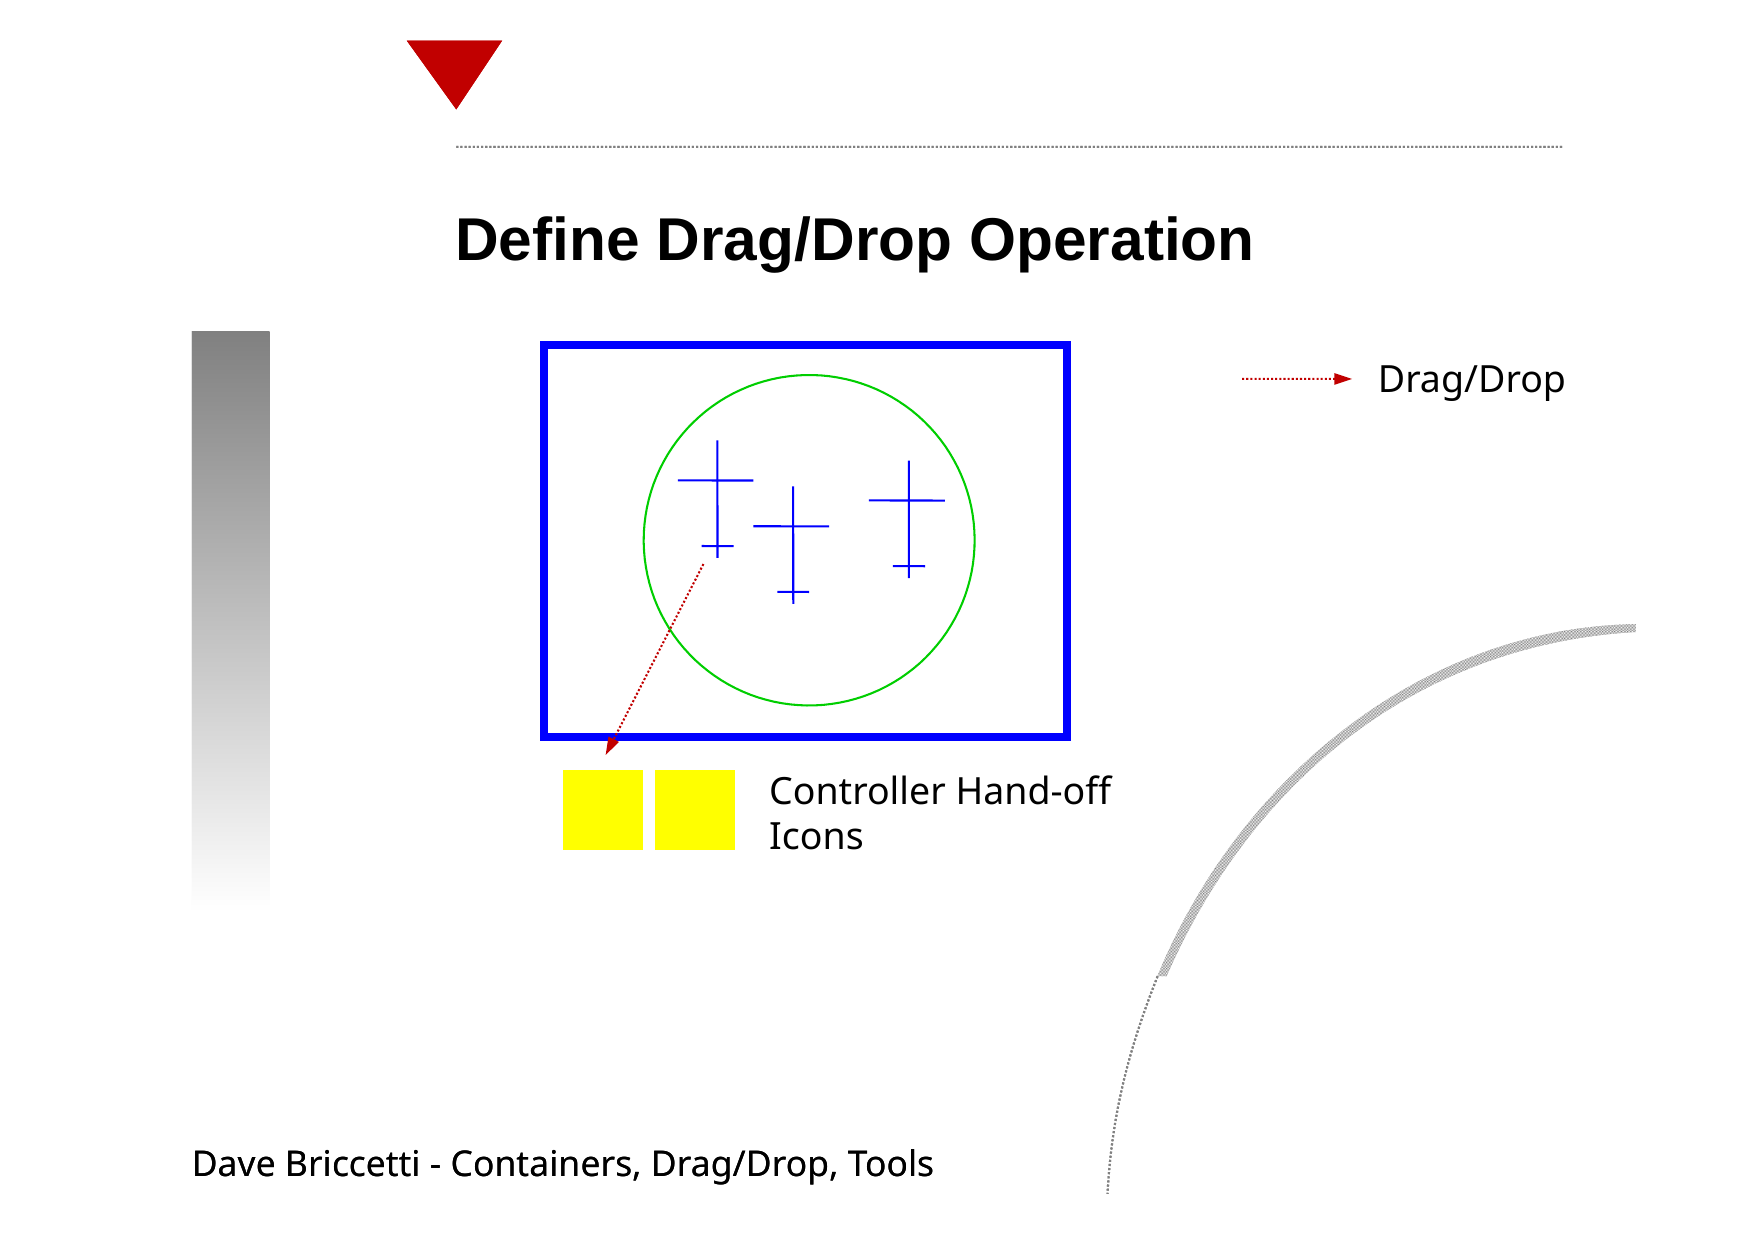

Define Drag/Drop Operation
Drag/Drop
Controller Hand-off
Icons
Dave Briccetti - Containers, Drag/Drop, Tools